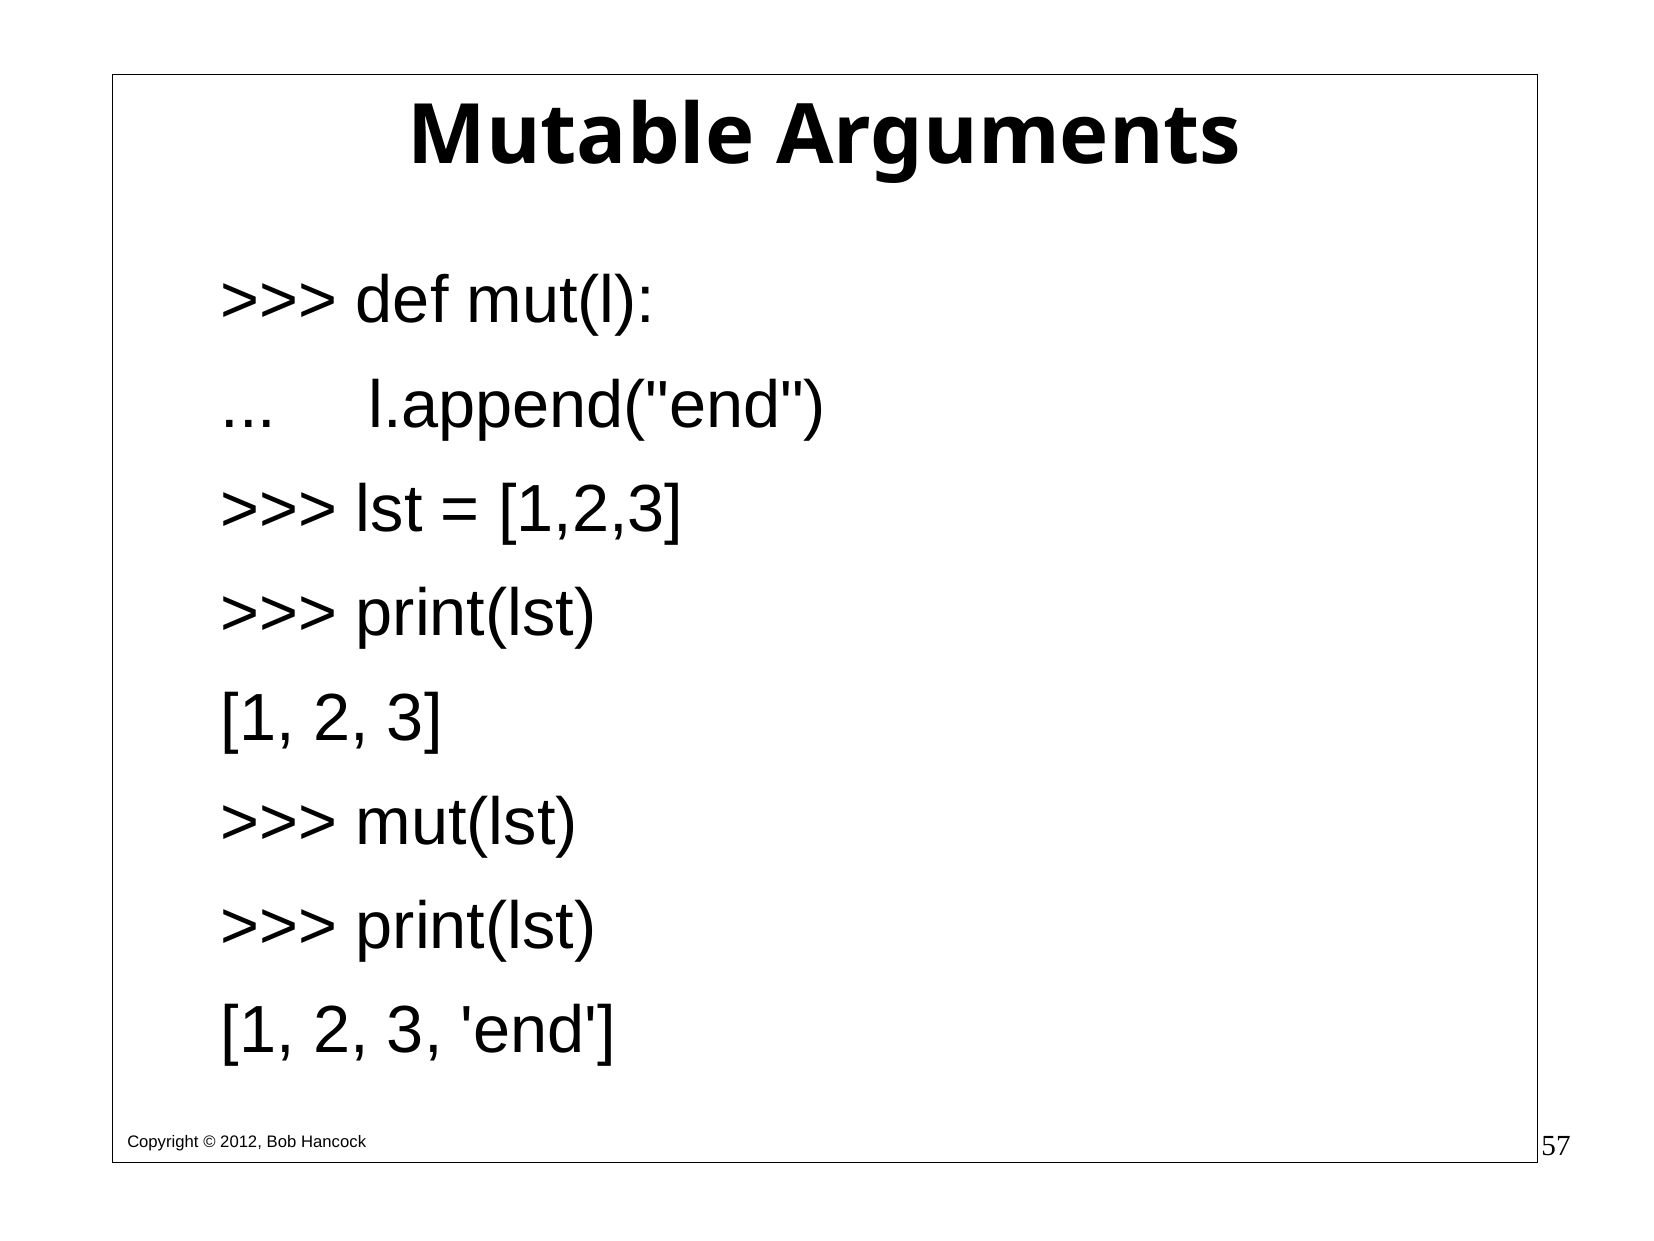

# Mutable Arguments
>>> def mut(l):
... l.append("end")
>>> lst = [1,2,3]
>>> print(lst)
[1, 2, 3]
>>> mut(lst)
>>> print(lst)
[1, 2, 3, 'end']
Copyright © 2012, Bob Hancock
57